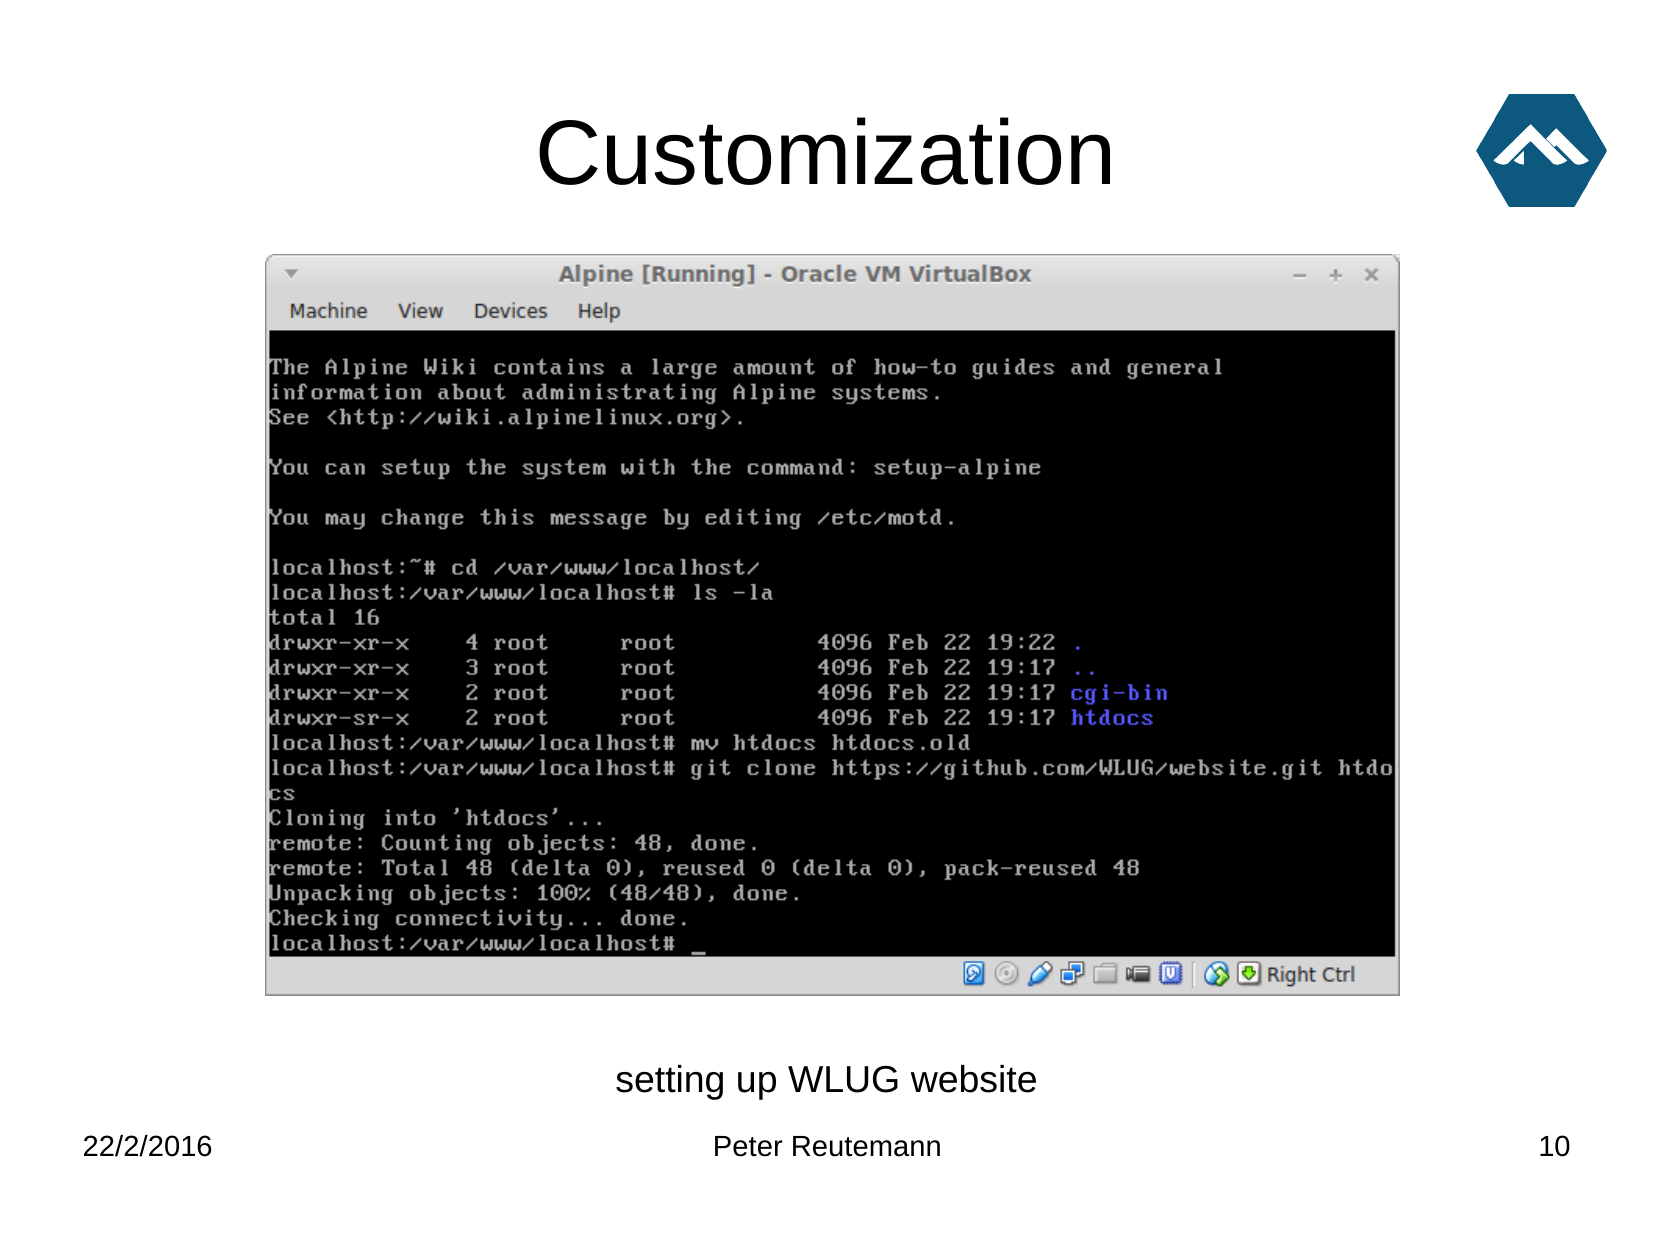

# Customization
setting up WLUG website
22/2/2016
Peter Reutemann
10